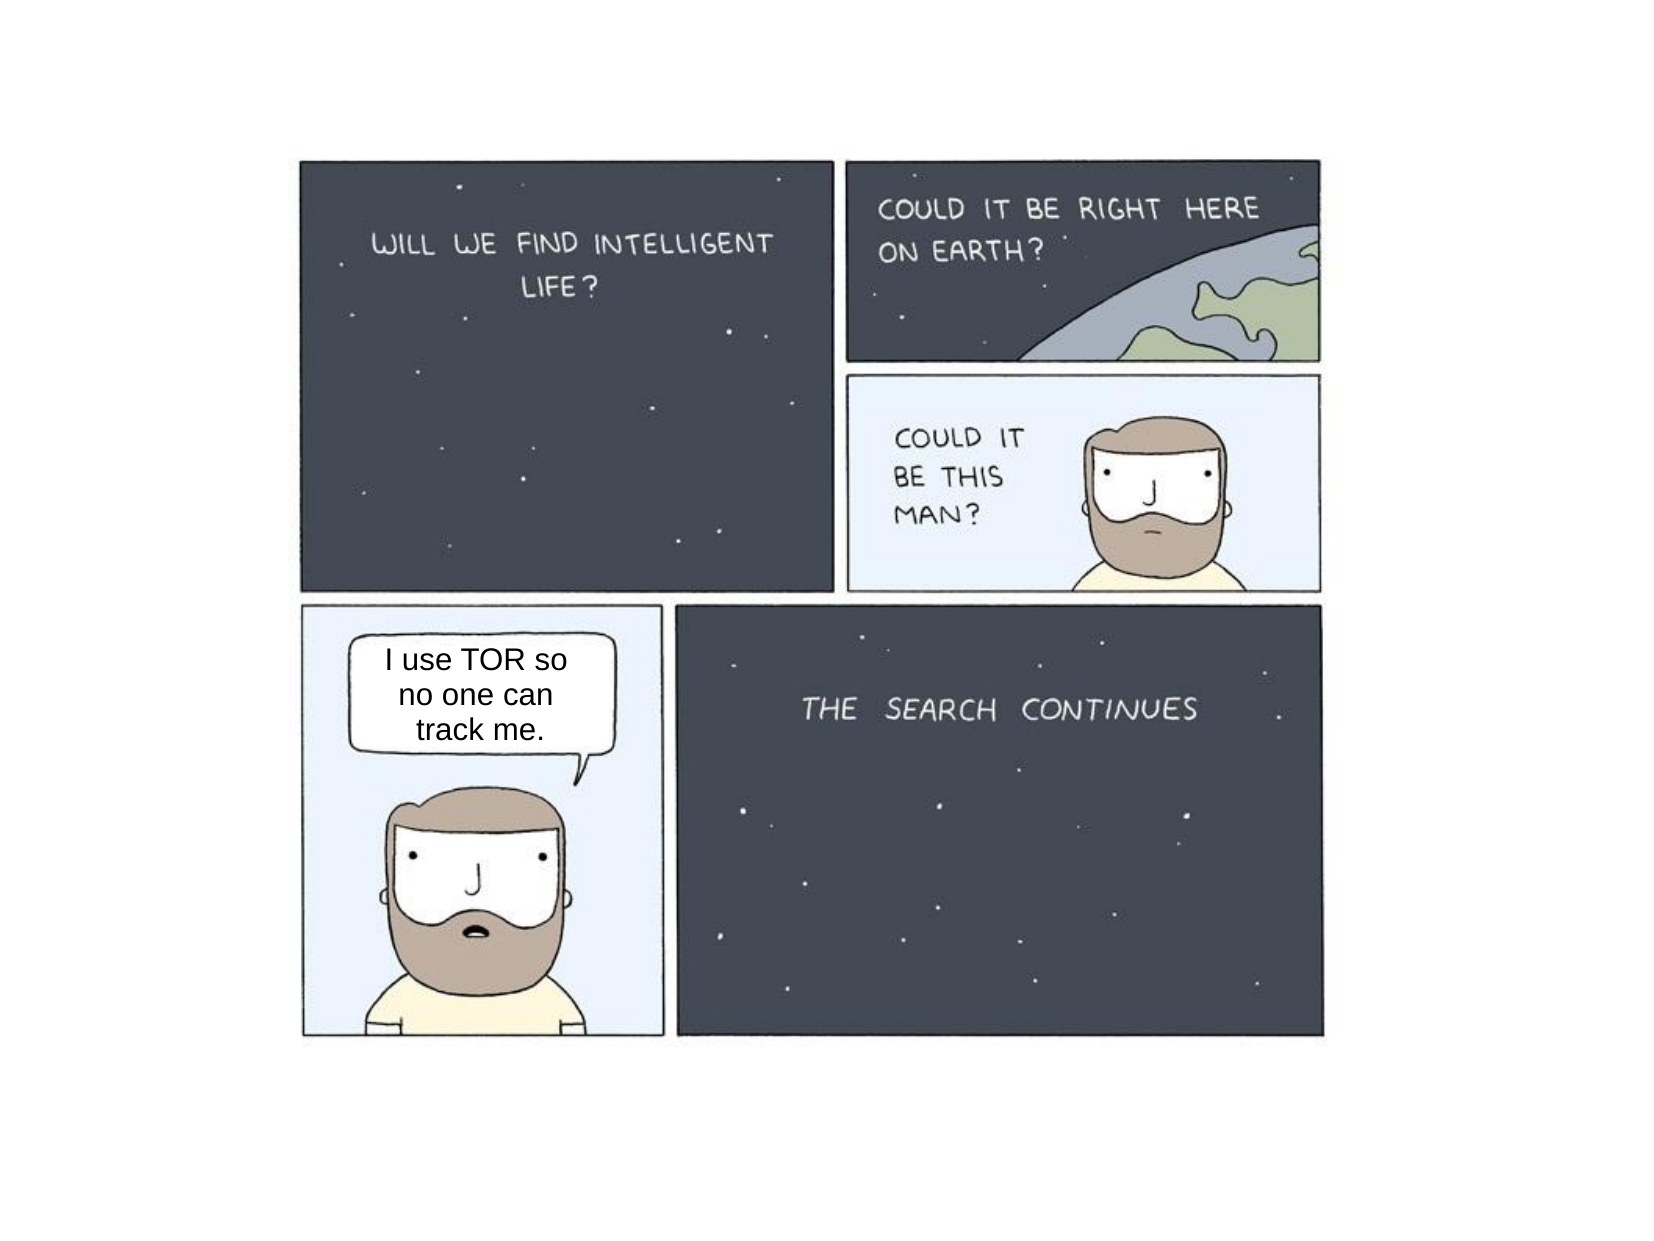

#
I use TOR so
no one can
track me.